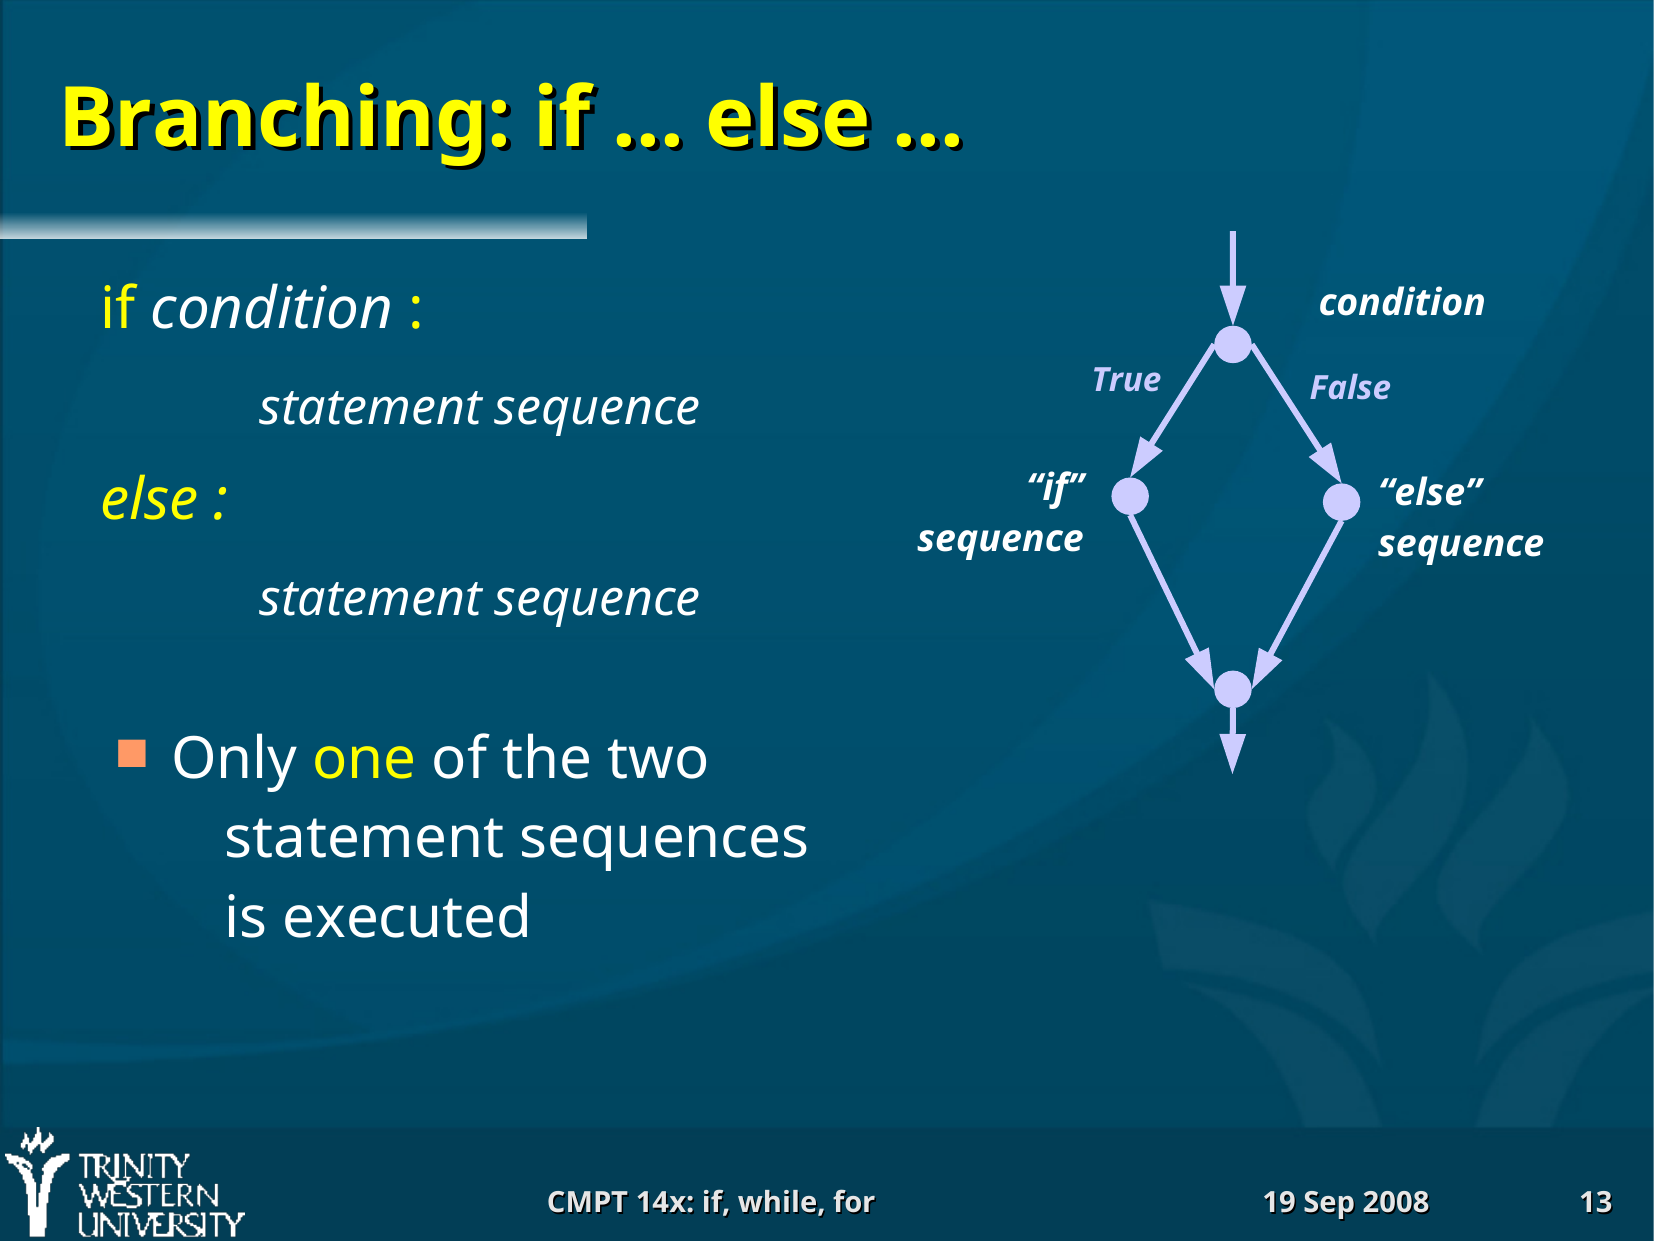

# Branching: if ... else ...
condition
True
False
“if”
sequence
“else”
sequence
if condition :
statement sequence
else :
statement sequence
Only one of the two statement sequences is executed
CMPT 14x: if, while, for
19 Sep 2008
13